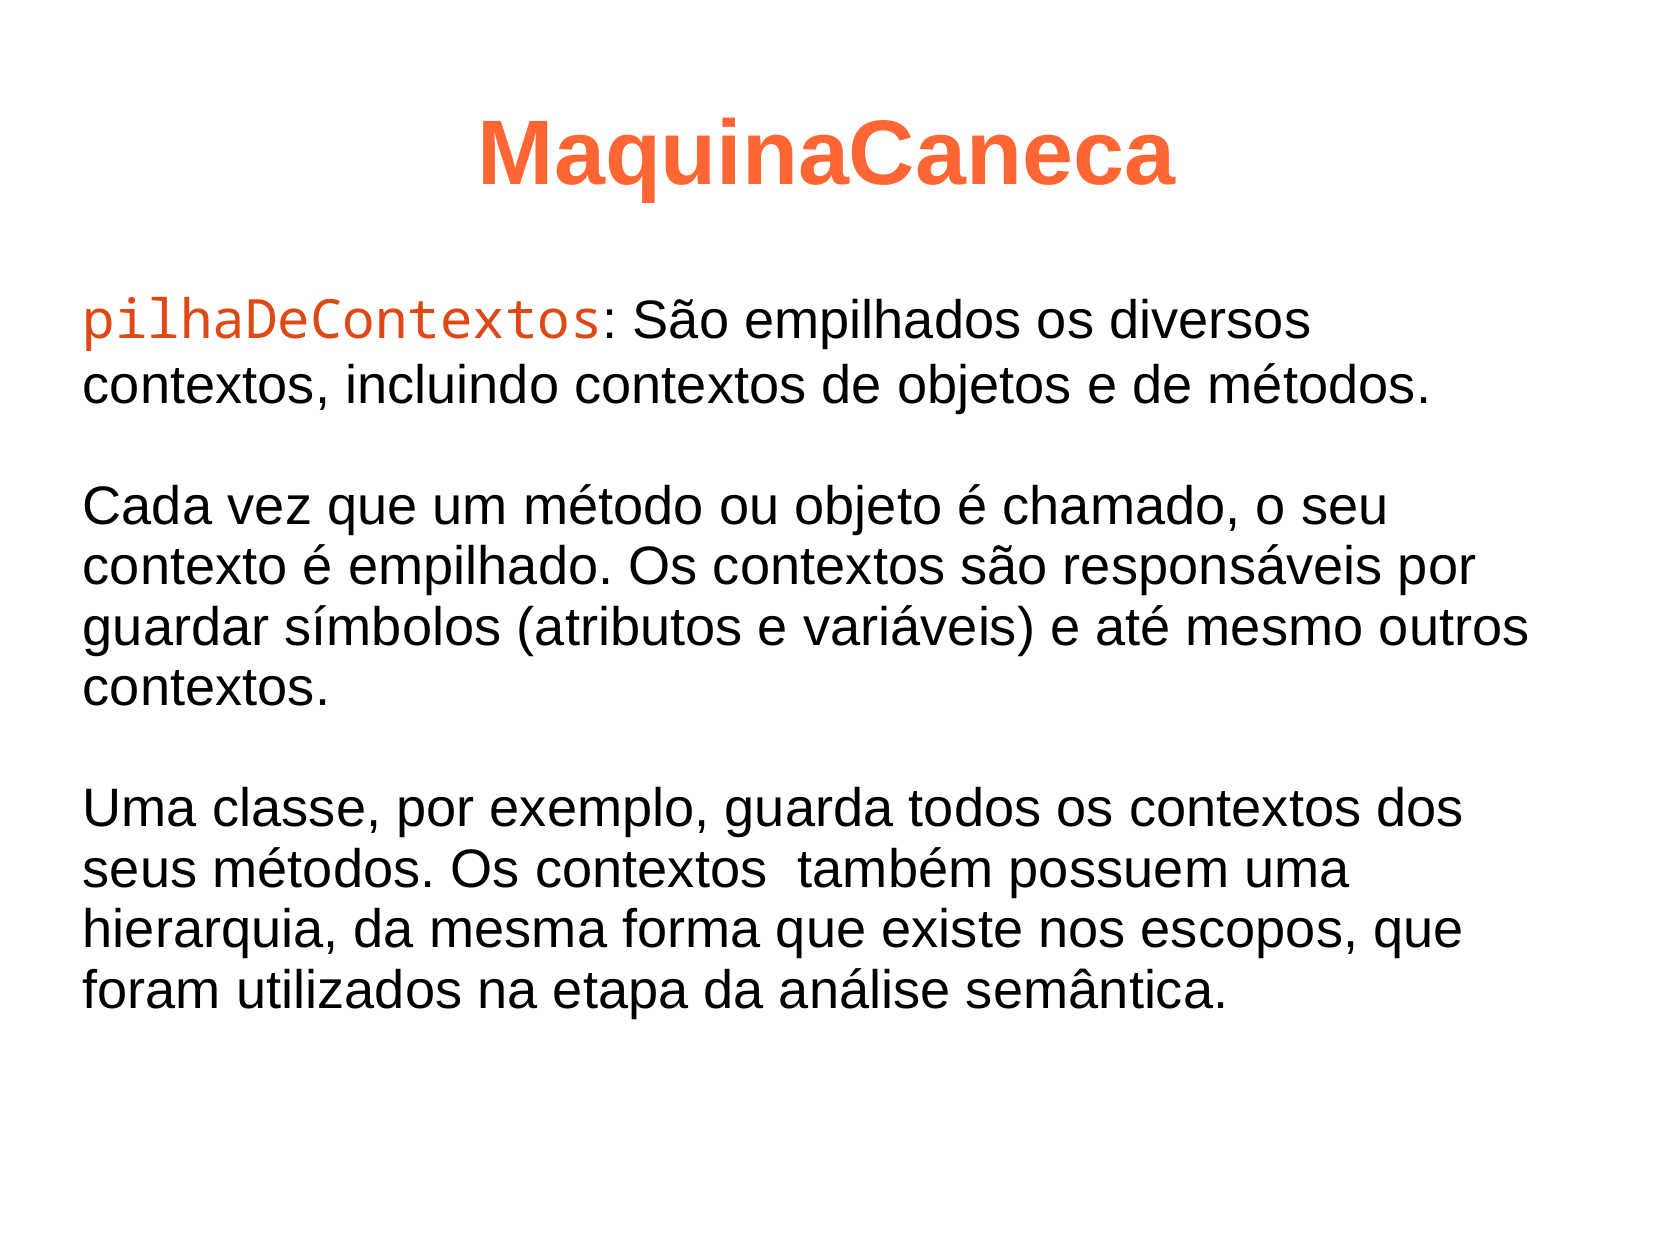

# MaquinaCaneca
pilhaDeContextos: São empilhados os diversos contextos, incluindo contextos de objetos e de métodos.
Cada vez que um método ou objeto é chamado, o seu contexto é empilhado. Os contextos são responsáveis por guardar símbolos (atributos e variáveis) e até mesmo outros contextos.
Uma classe, por exemplo, guarda todos os contextos dos seus métodos. Os contextos também possuem uma hierarquia, da mesma forma que existe nos escopos, que foram utilizados na etapa da análise semântica.